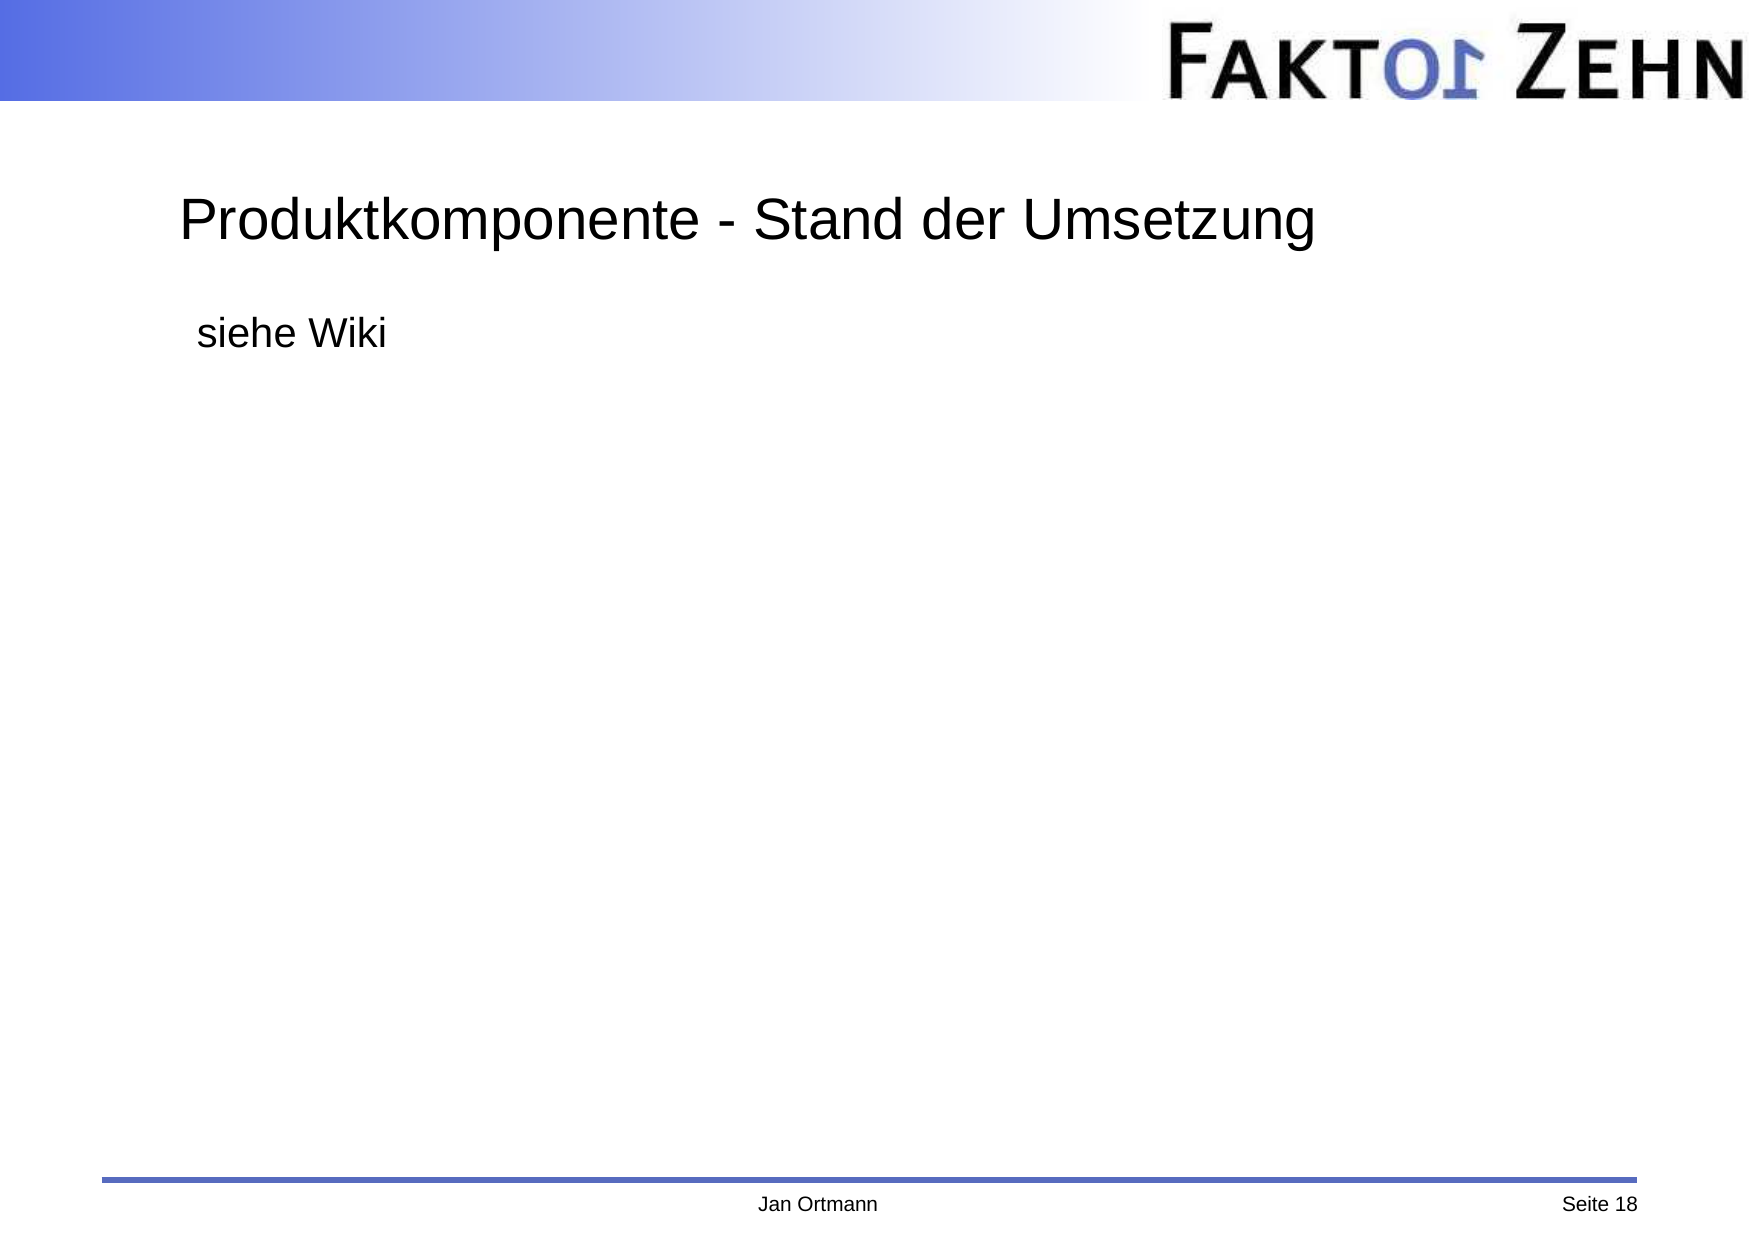

# Produktkomponente - Stand der Umsetzung
siehe Wiki